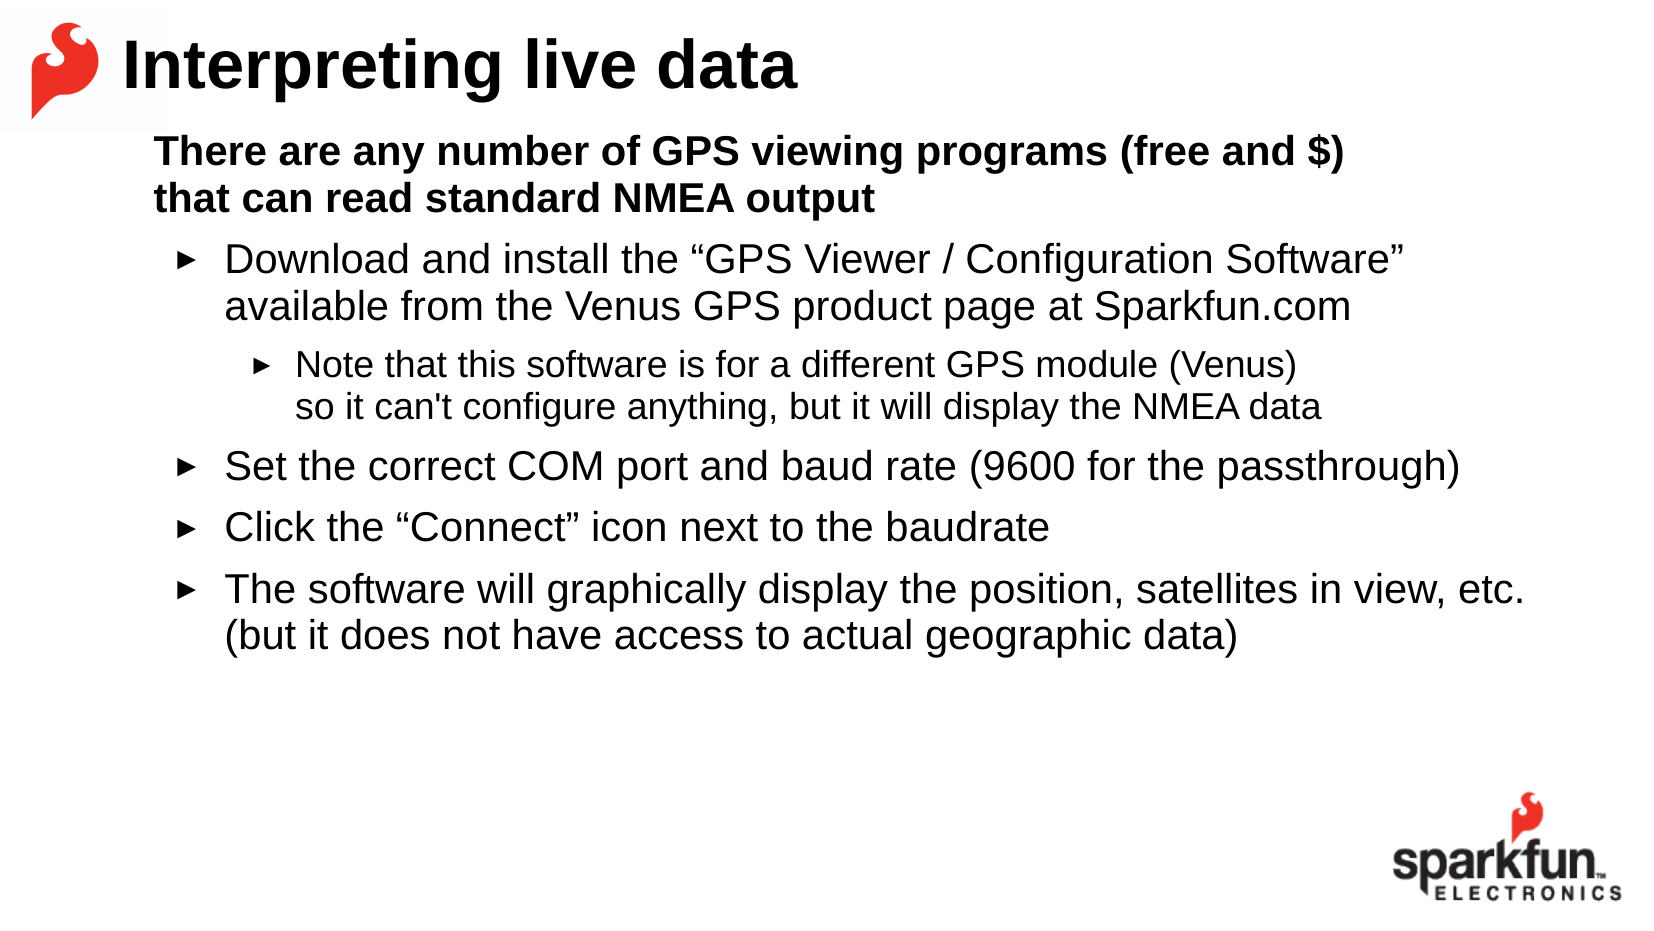

# Interpreting live data
There are any number of GPS viewing programs (free and $)
that can read standard NMEA output
Download and install the “GPS Viewer / Configuration Software” available from the Venus GPS product page at Sparkfun.com
Note that this software is for a different GPS module (Venus)
so it can't configure anything, but it will display the NMEA data
Set the correct COM port and baud rate (9600 for the passthrough)
Click the “Connect” icon next to the baudrate
The software will graphically display the position, satellites in view, etc. (but it does not have access to actual geographic data)